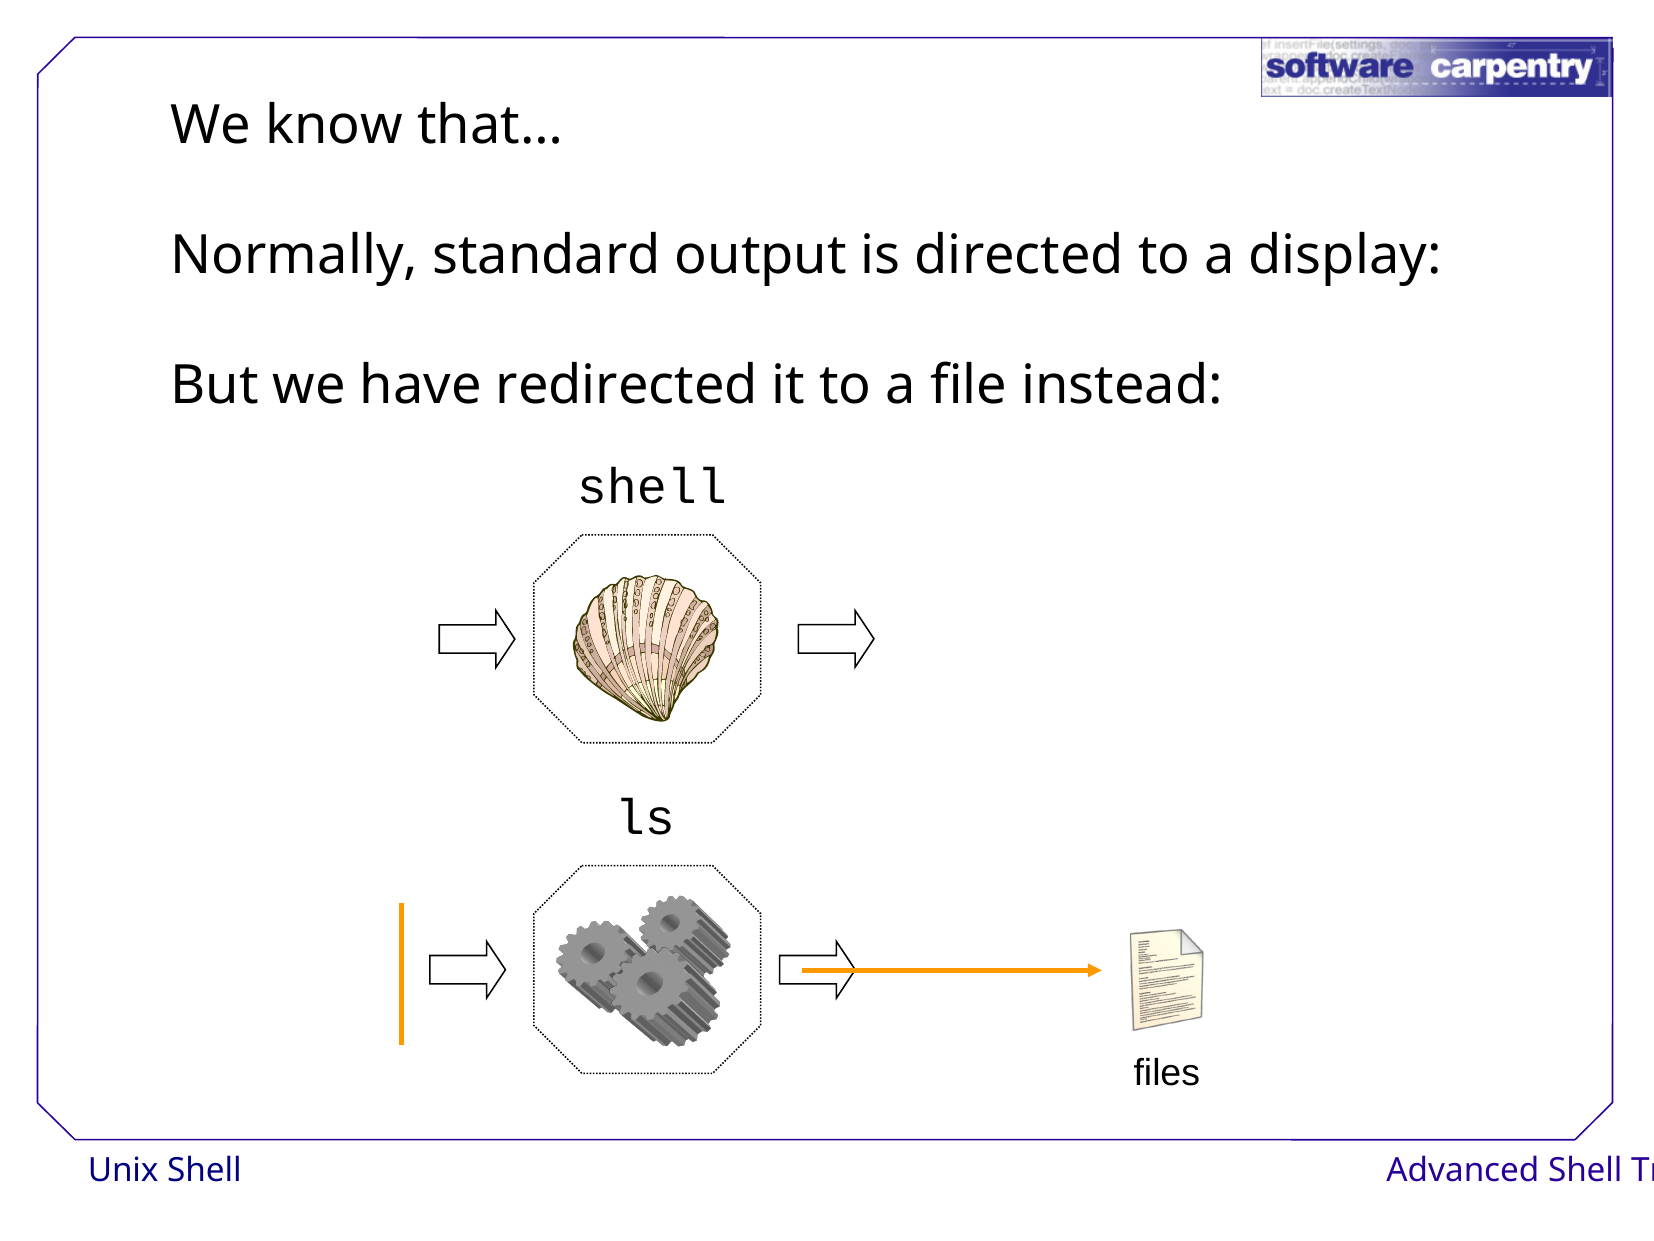

We know that…
Normally, standard output is directed to a display:
But we have redirected it to a file instead:
shell
ls
files